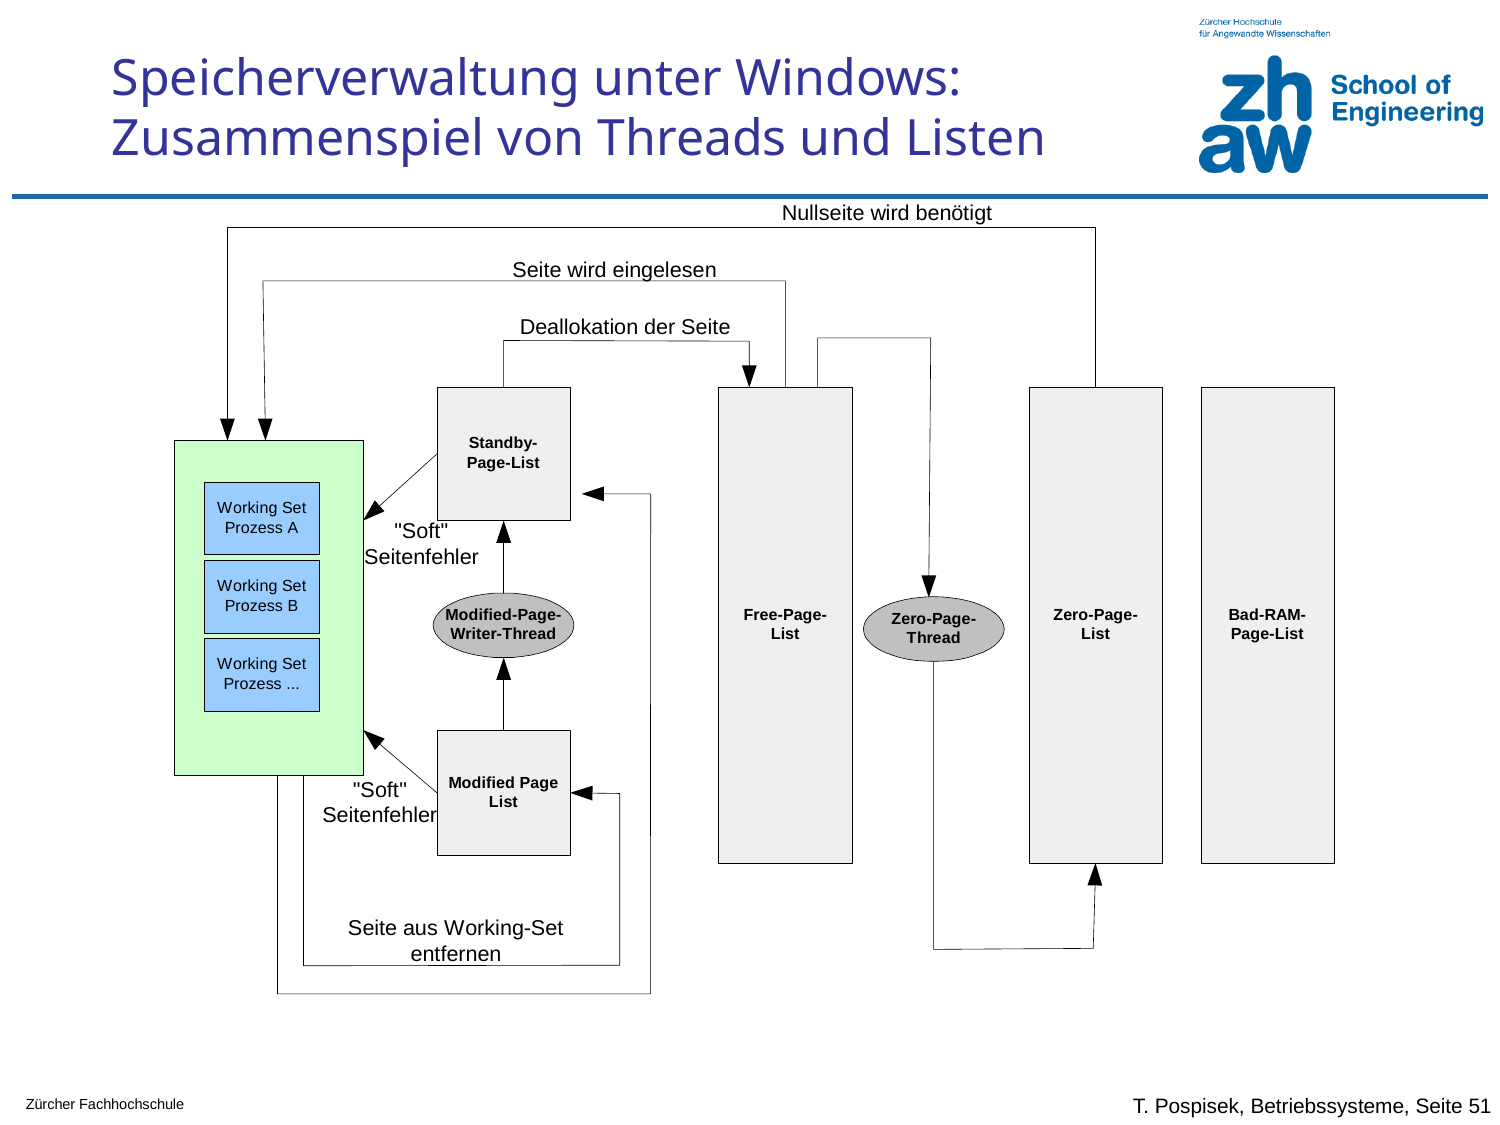

# Speicherverwaltung unter Windows: Zusammenspiel von Threads und Listen